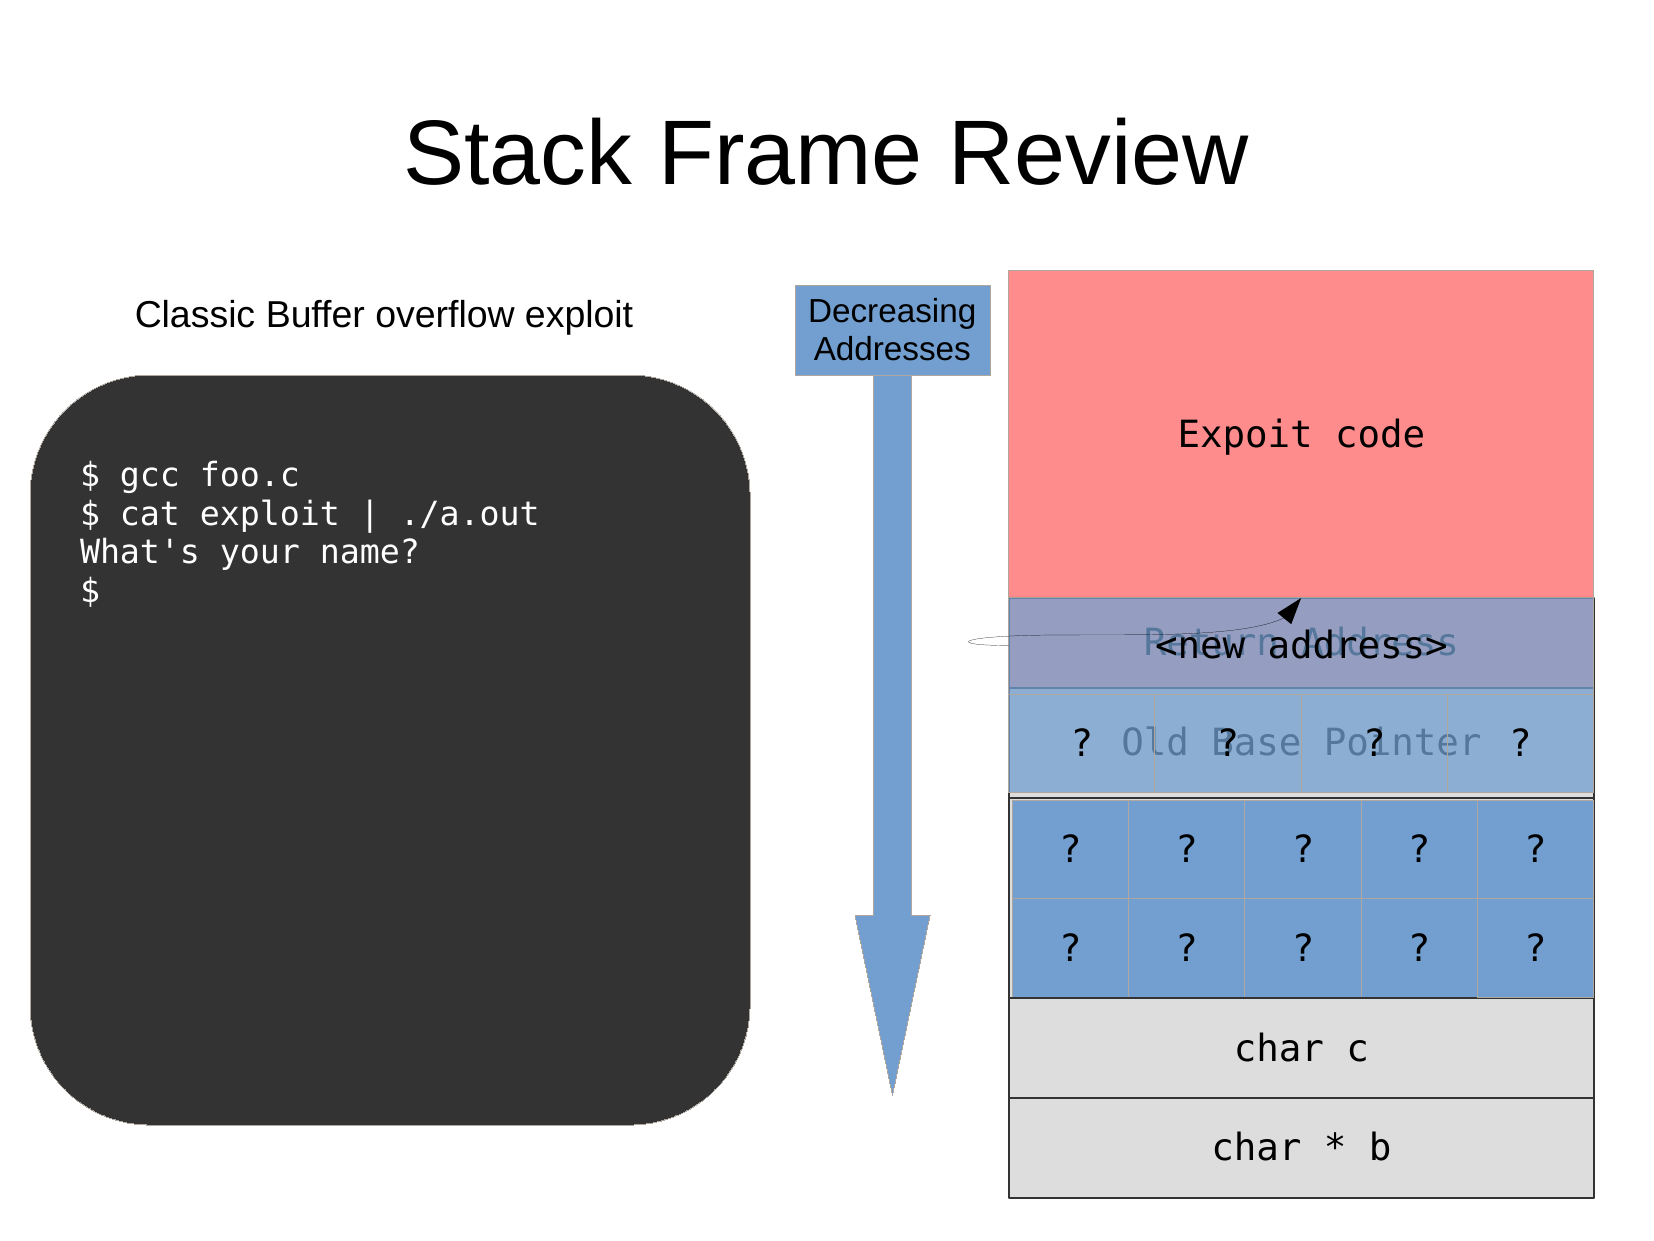

# Stack Frame Review
Expoit code
Decreasing
Addresses
Classic Buffer overflow exploit
$ gcc foo.c
$ cat exploit | ./a.out
What's your name?
$
<new address>
Return Address
Old Base Pointer
?
?
?
?
?
?
?
?
?
?
?
?
?
?
?
char c
char * b